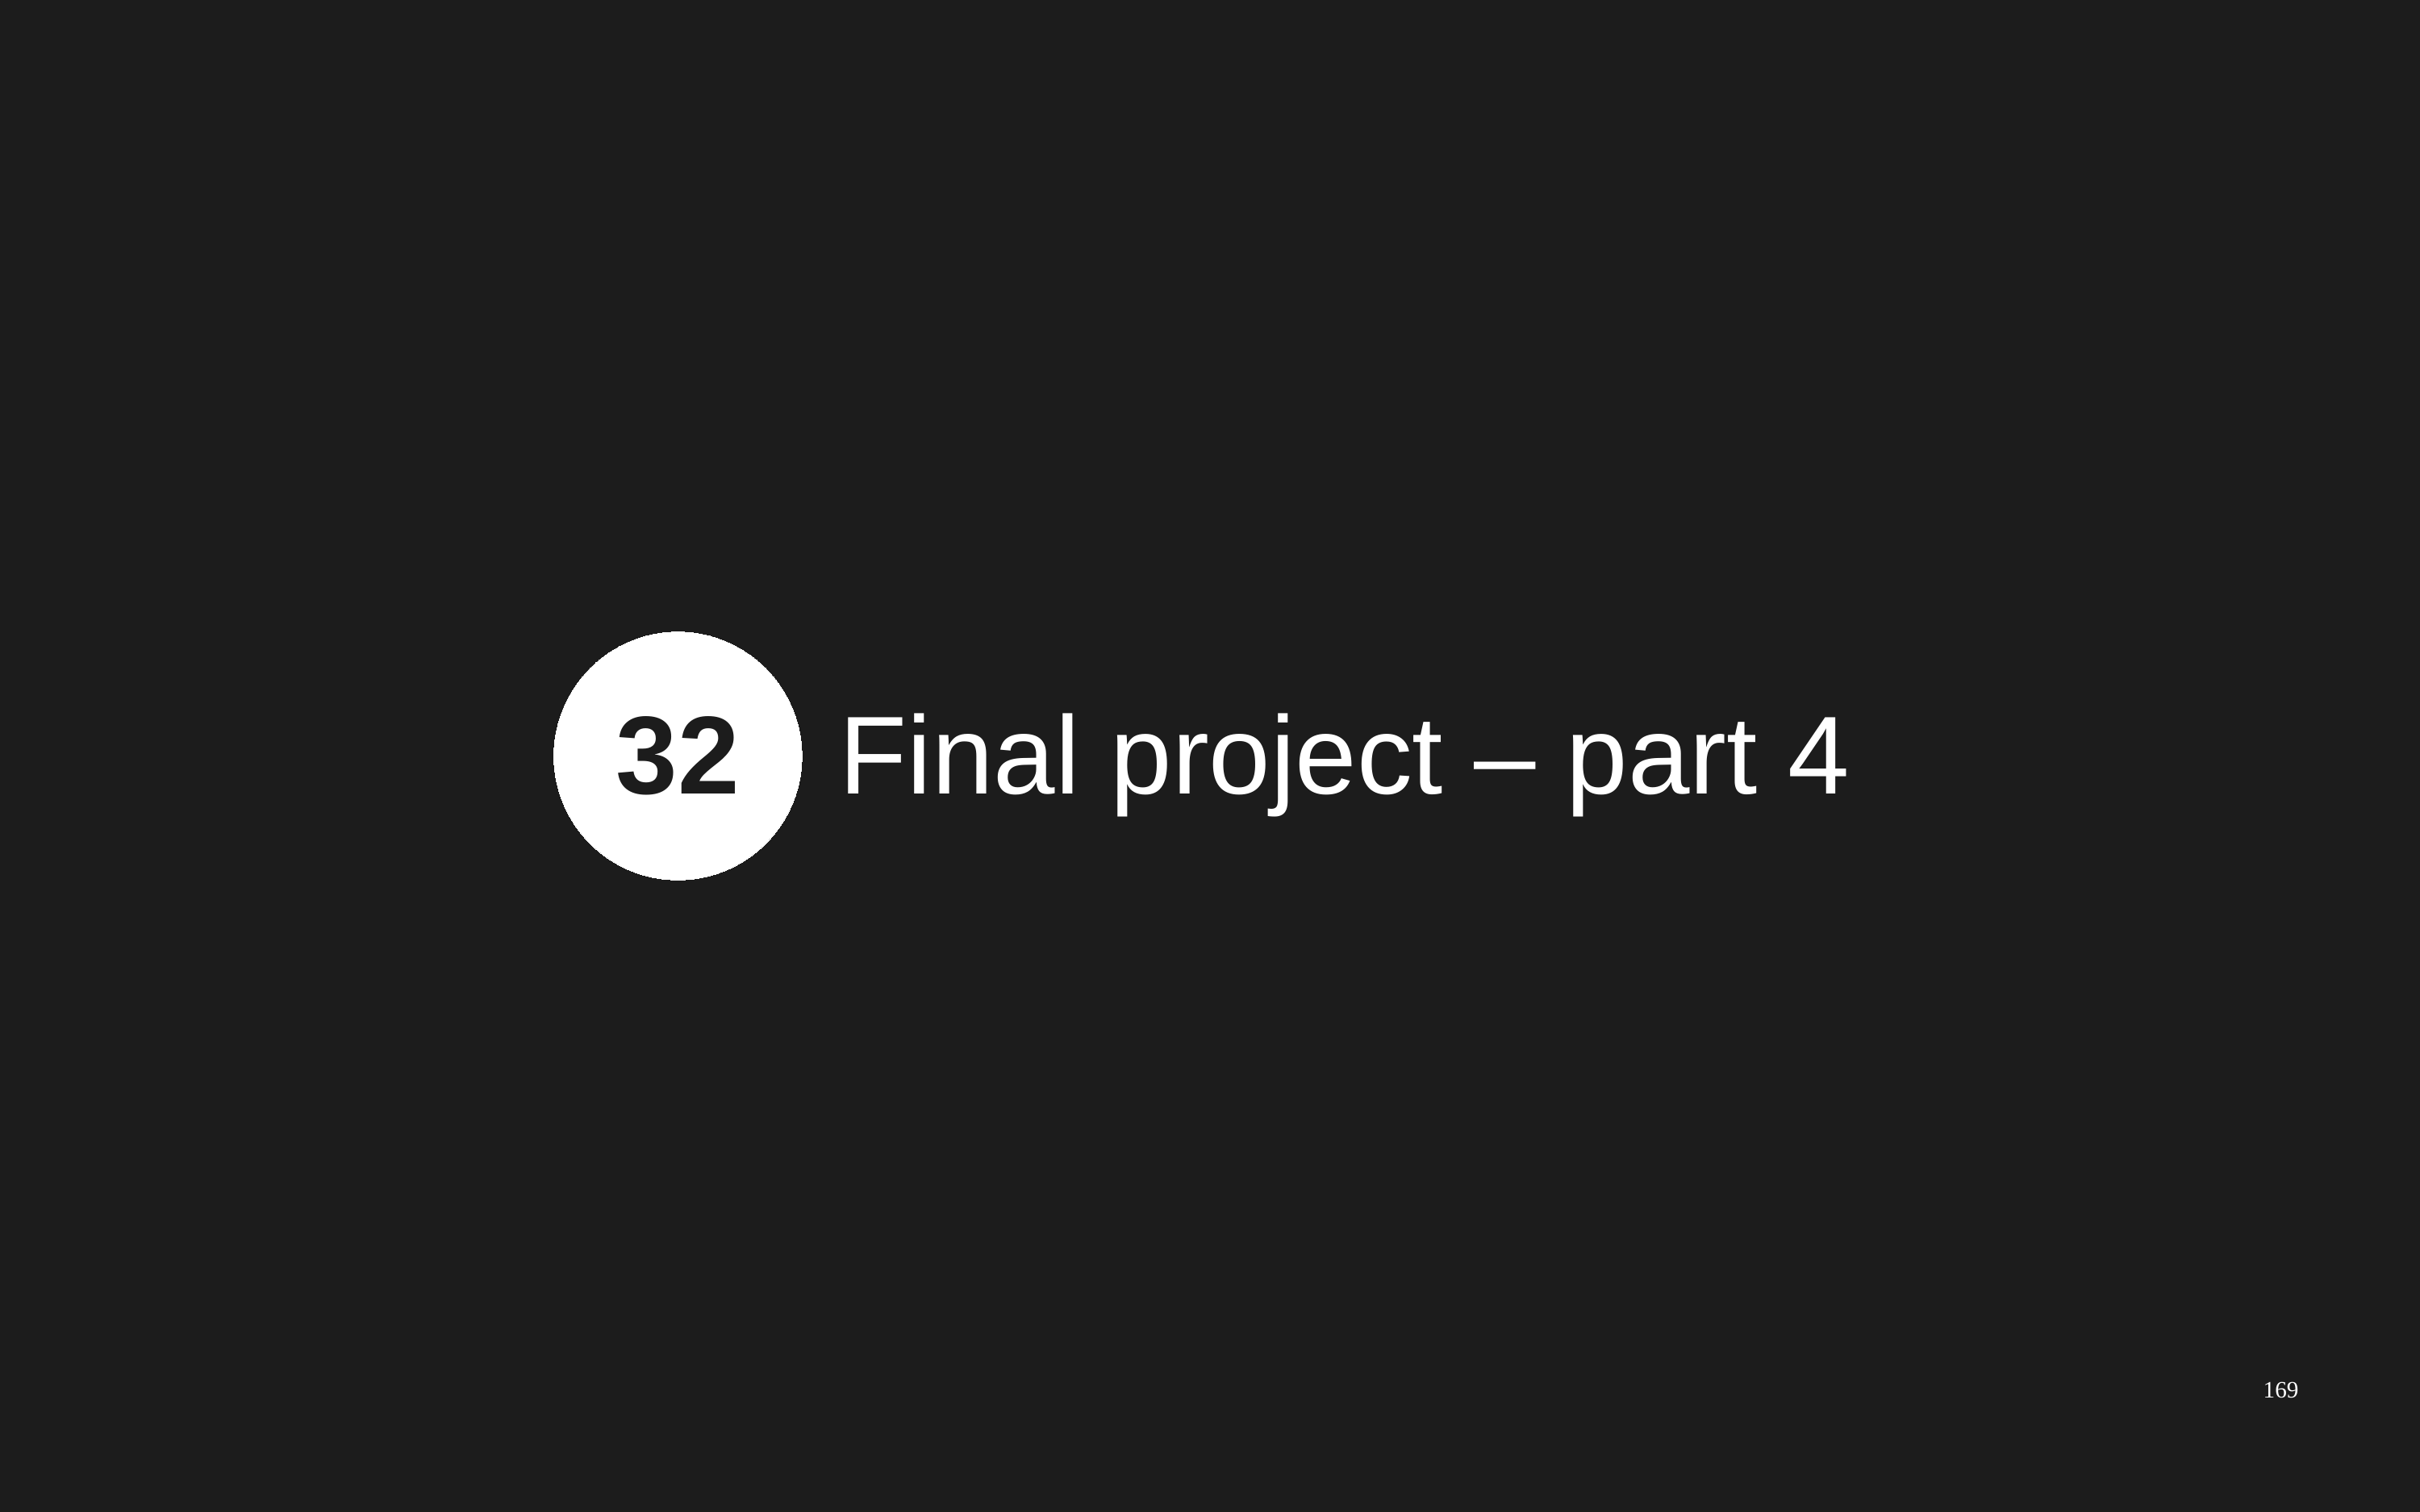

32
Final project – part 4
169